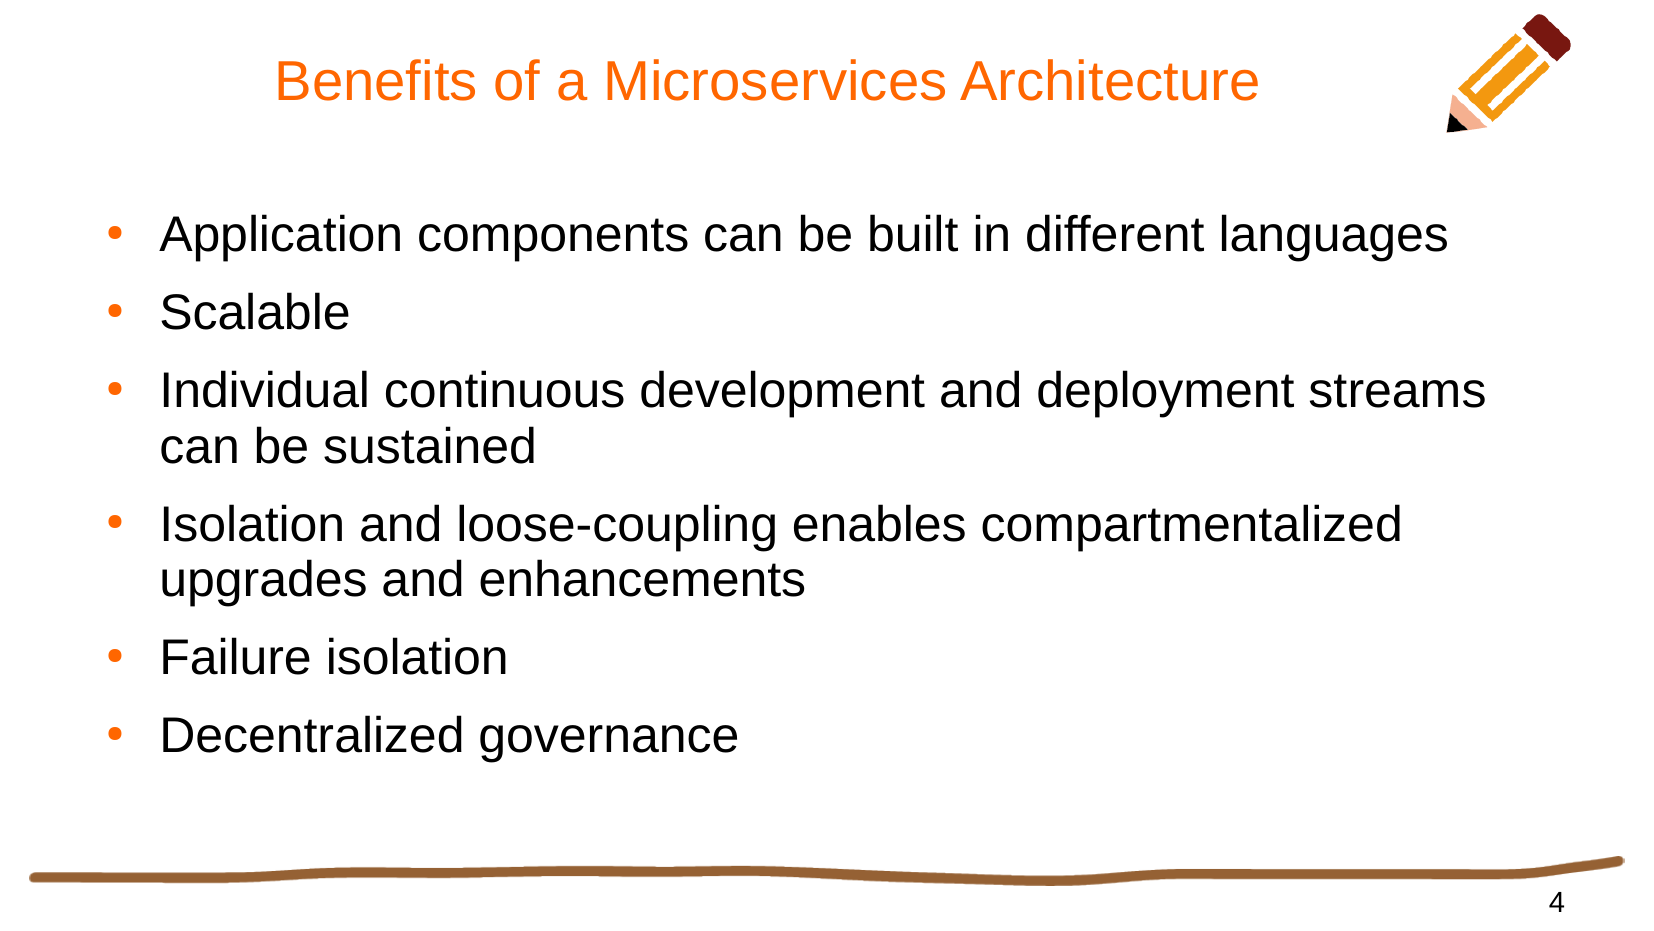

# Benefits of a Microservices Architecture
Application components can be built in different languages
Scalable
Individual continuous development and deployment streams can be sustained
Isolation and loose-coupling enables compartmentalized upgrades and enhancements
Failure isolation
Decentralized governance
4